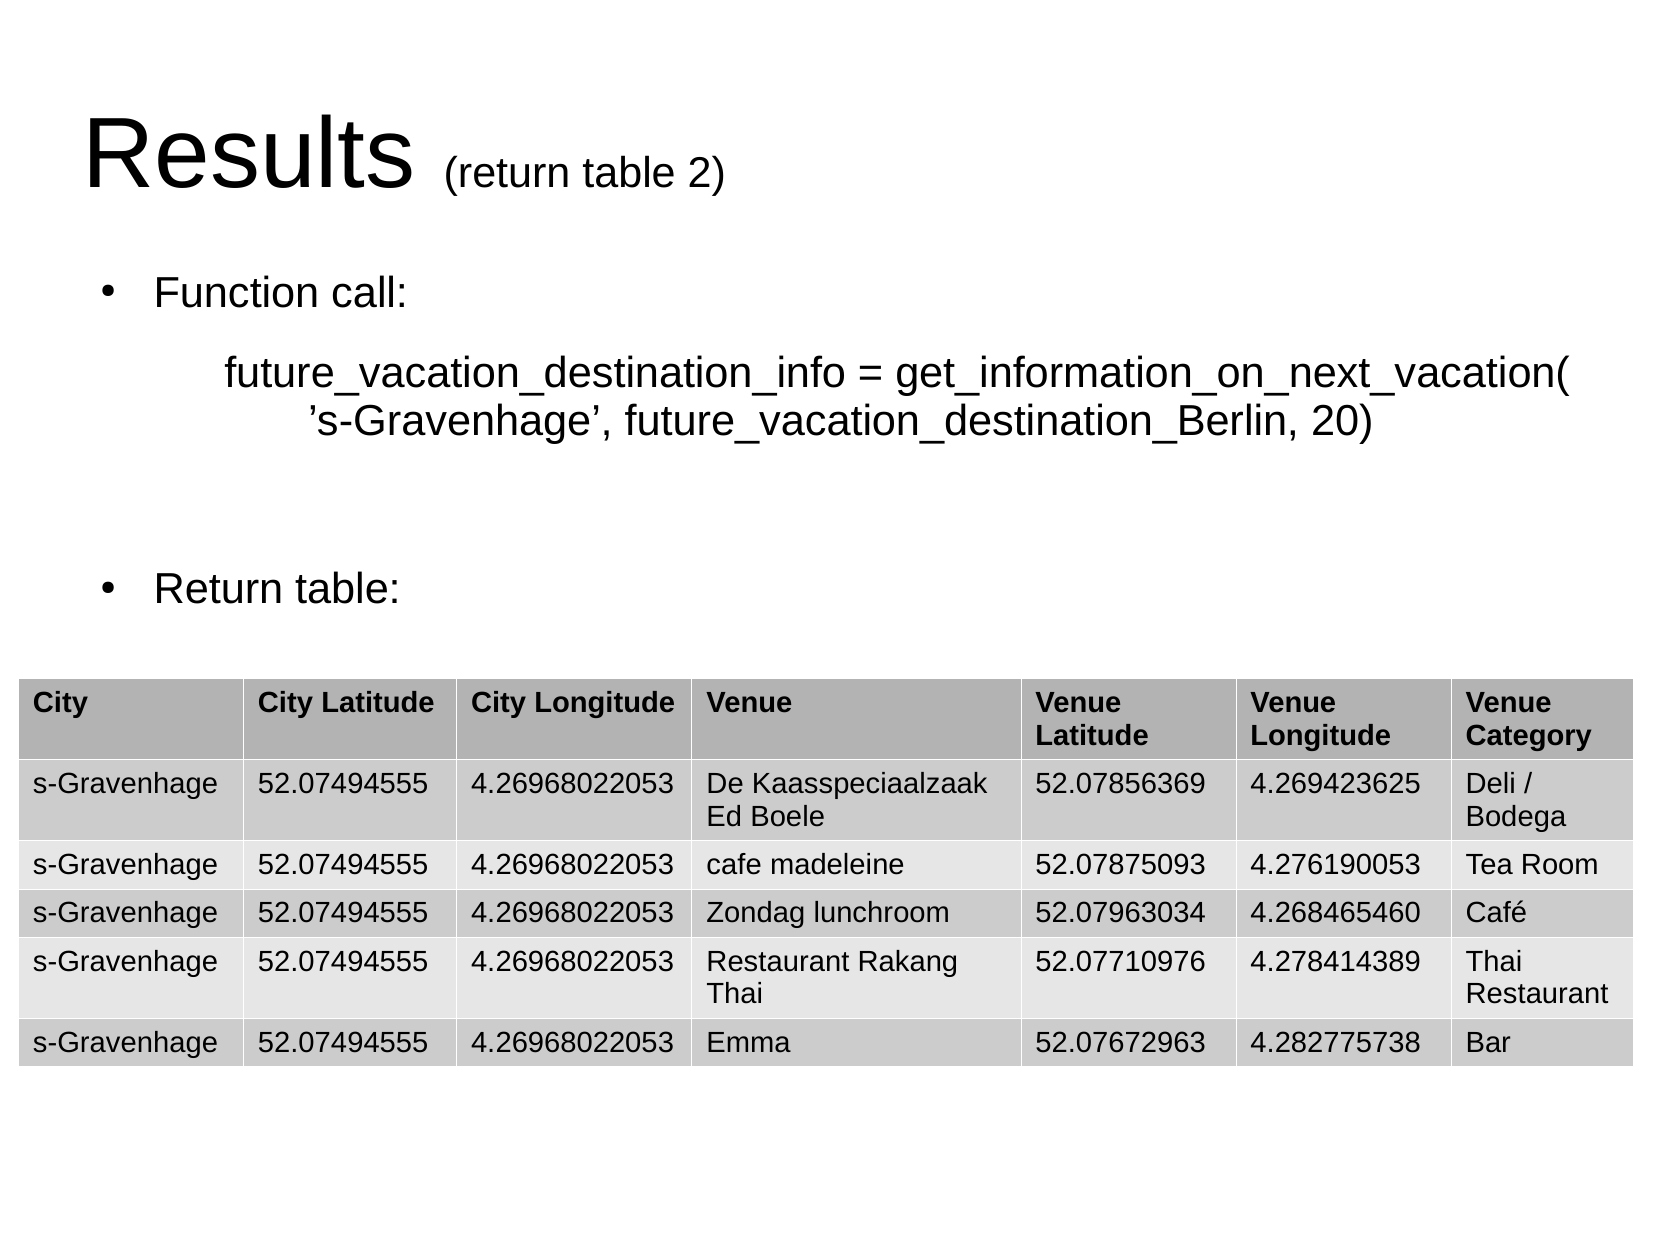

# Results (return table 2)
Function call:
future_vacation_destination_info = get_information_on_next_vacation( ’s-Gravenhage’, future_vacation_destination_Berlin, 20)
Return table:
| City | City Latitude | City Longitude | Venue | Venue Latitude | Venue Longitude | Venue Category |
| --- | --- | --- | --- | --- | --- | --- |
| s-Gravenhage | 52.07494555 | 4.26968022053 | De Kaasspeciaalzaak Ed Boele | 52.07856369 | 4.269423625 | Deli / Bodega |
| s-Gravenhage | 52.07494555 | 4.26968022053 | cafe madeleine | 52.07875093 | 4.276190053 | Tea Room |
| s-Gravenhage | 52.07494555 | 4.26968022053 | Zondag lunchroom | 52.07963034 | 4.268465460 | Café |
| s-Gravenhage | 52.07494555 | 4.26968022053 | Restaurant Rakang Thai | 52.07710976 | 4.278414389 | Thai Restaurant |
| s-Gravenhage | 52.07494555 | 4.26968022053 | Emma | 52.07672963 | 4.282775738 | Bar |